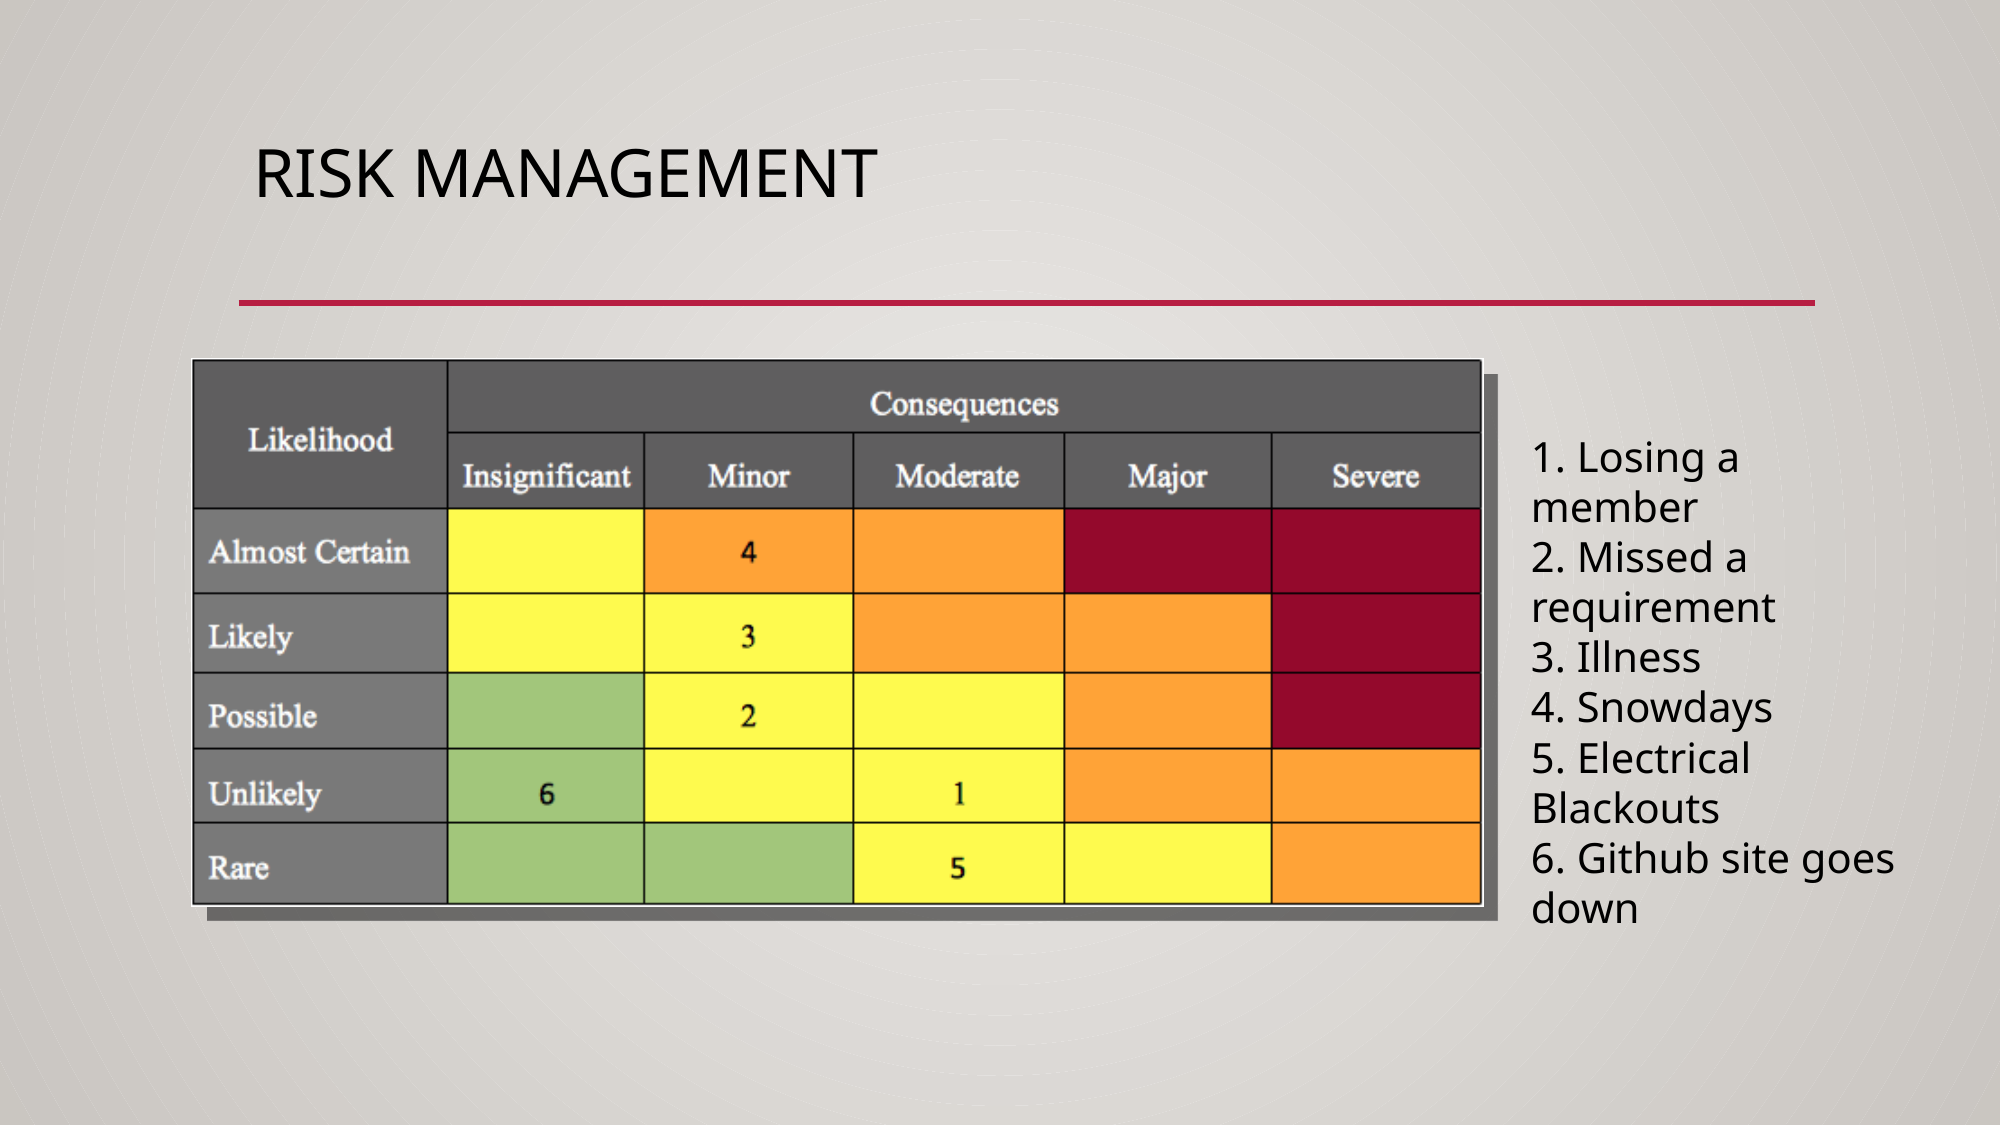

# Risk management
1. Losing a member
2. Missed a requirement
3. Illness
4. Snowdays
5. Electrical Blackouts
6. Github site goes down